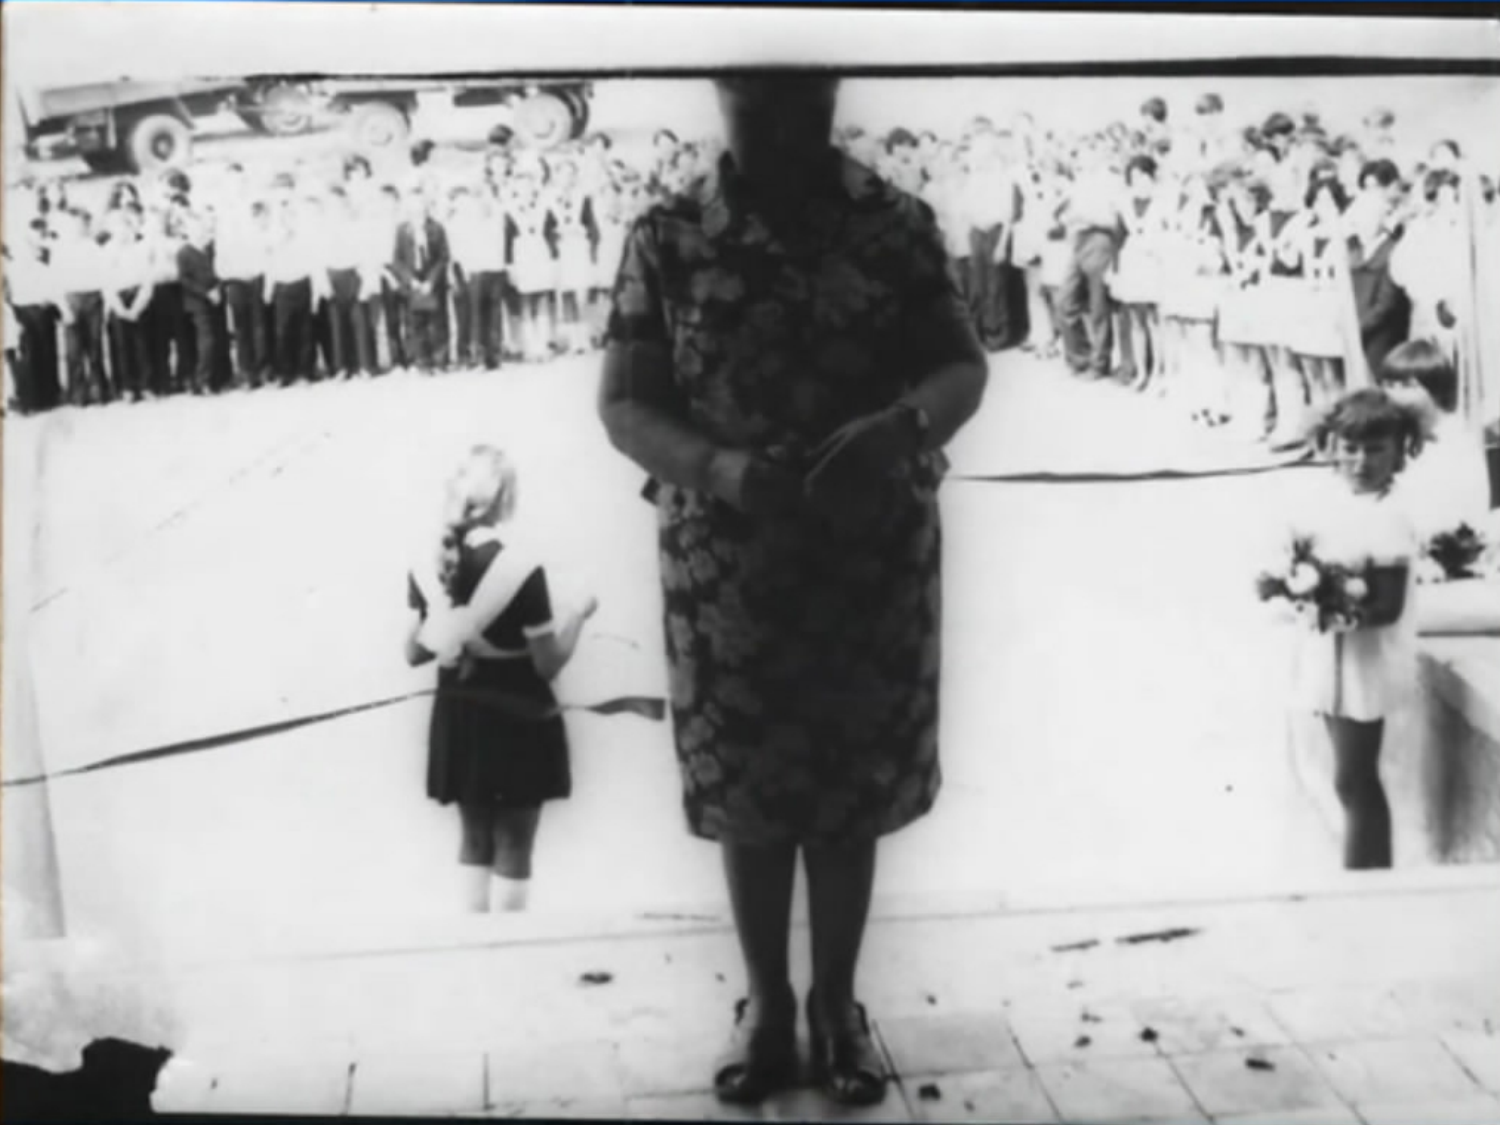

І лише з 1953 року вона стала функціонувати як середня. В цей час до старших класів приходили діти з сусідніх сіл (нинішні Миколаївка та Надлиманське), які бажали здобути повну середню освіту.
Відкриття нової школи відбулося 15 жовтня 1975 року
Стрічку перерізала вчителька французької мови Мальцева Анфіса Семенівна
Після зміни назви села на Миколаївка-І школа вже називалася Миколаївською середньою до 2001 року, в якому селу повернули історичну назву Калаглія.
Новітня історія нашої школи розпочалась з будівництва двоповерхового приміщення по в. Фрунзе 25